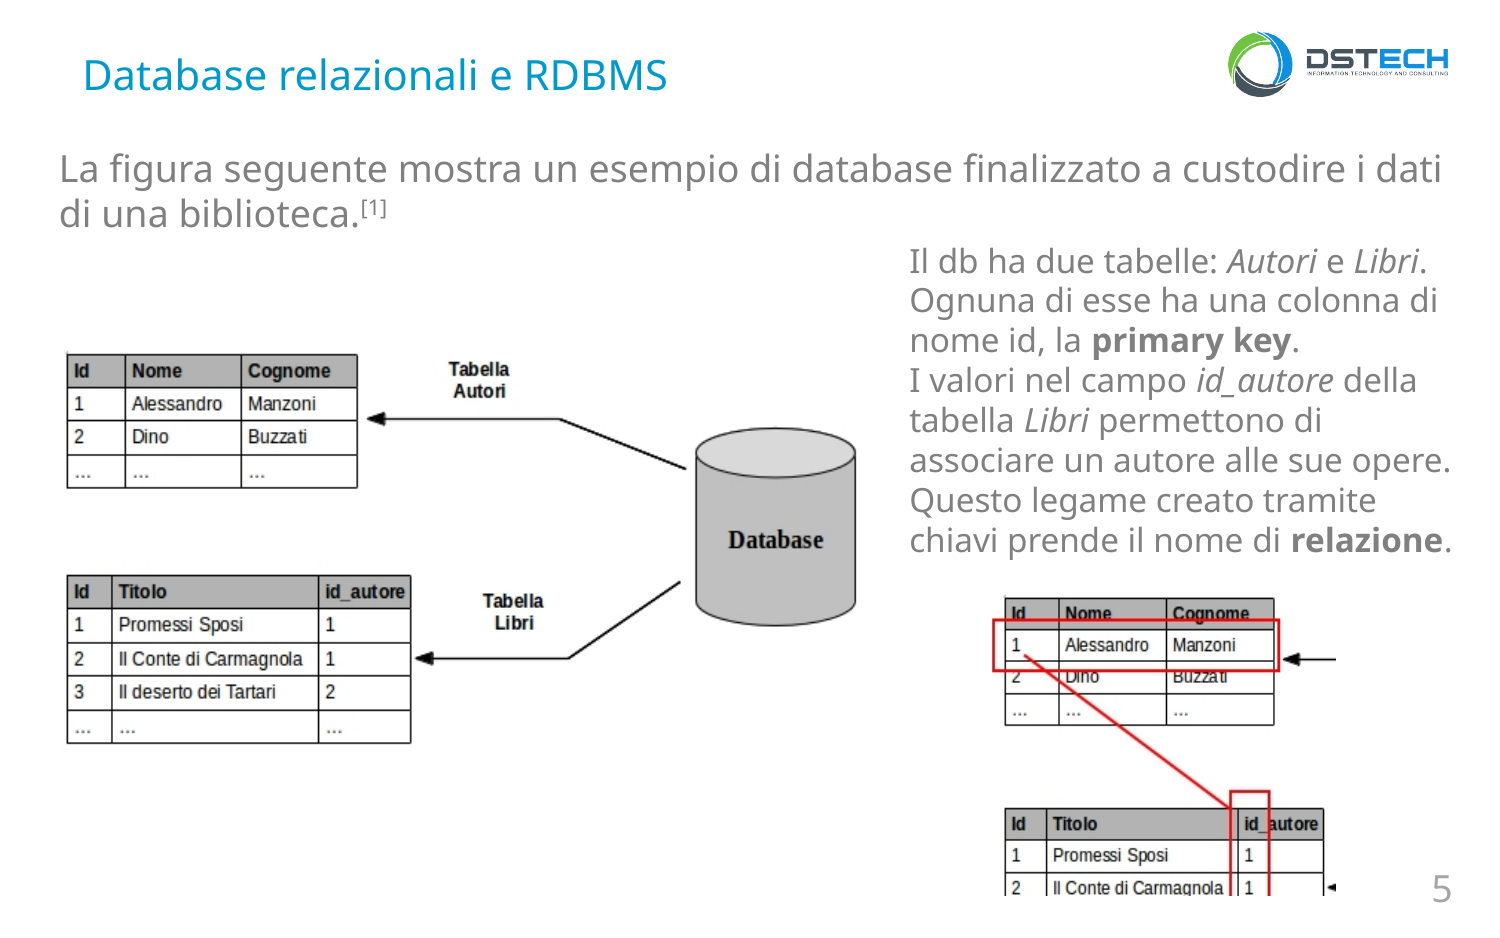

Database relazionali e RDBMS
La figura seguente mostra un esempio di database finalizzato a custodire i dati di una biblioteca.[1]
Il db ha due tabelle: Autori e Libri. Ognuna di esse ha una colonna di nome id, la primary key.
I valori nel campo id_autore della tabella Libri permettono di associare un autore alle sue opere.
Questo legame creato tramite chiavi prende il nome di relazione.
5